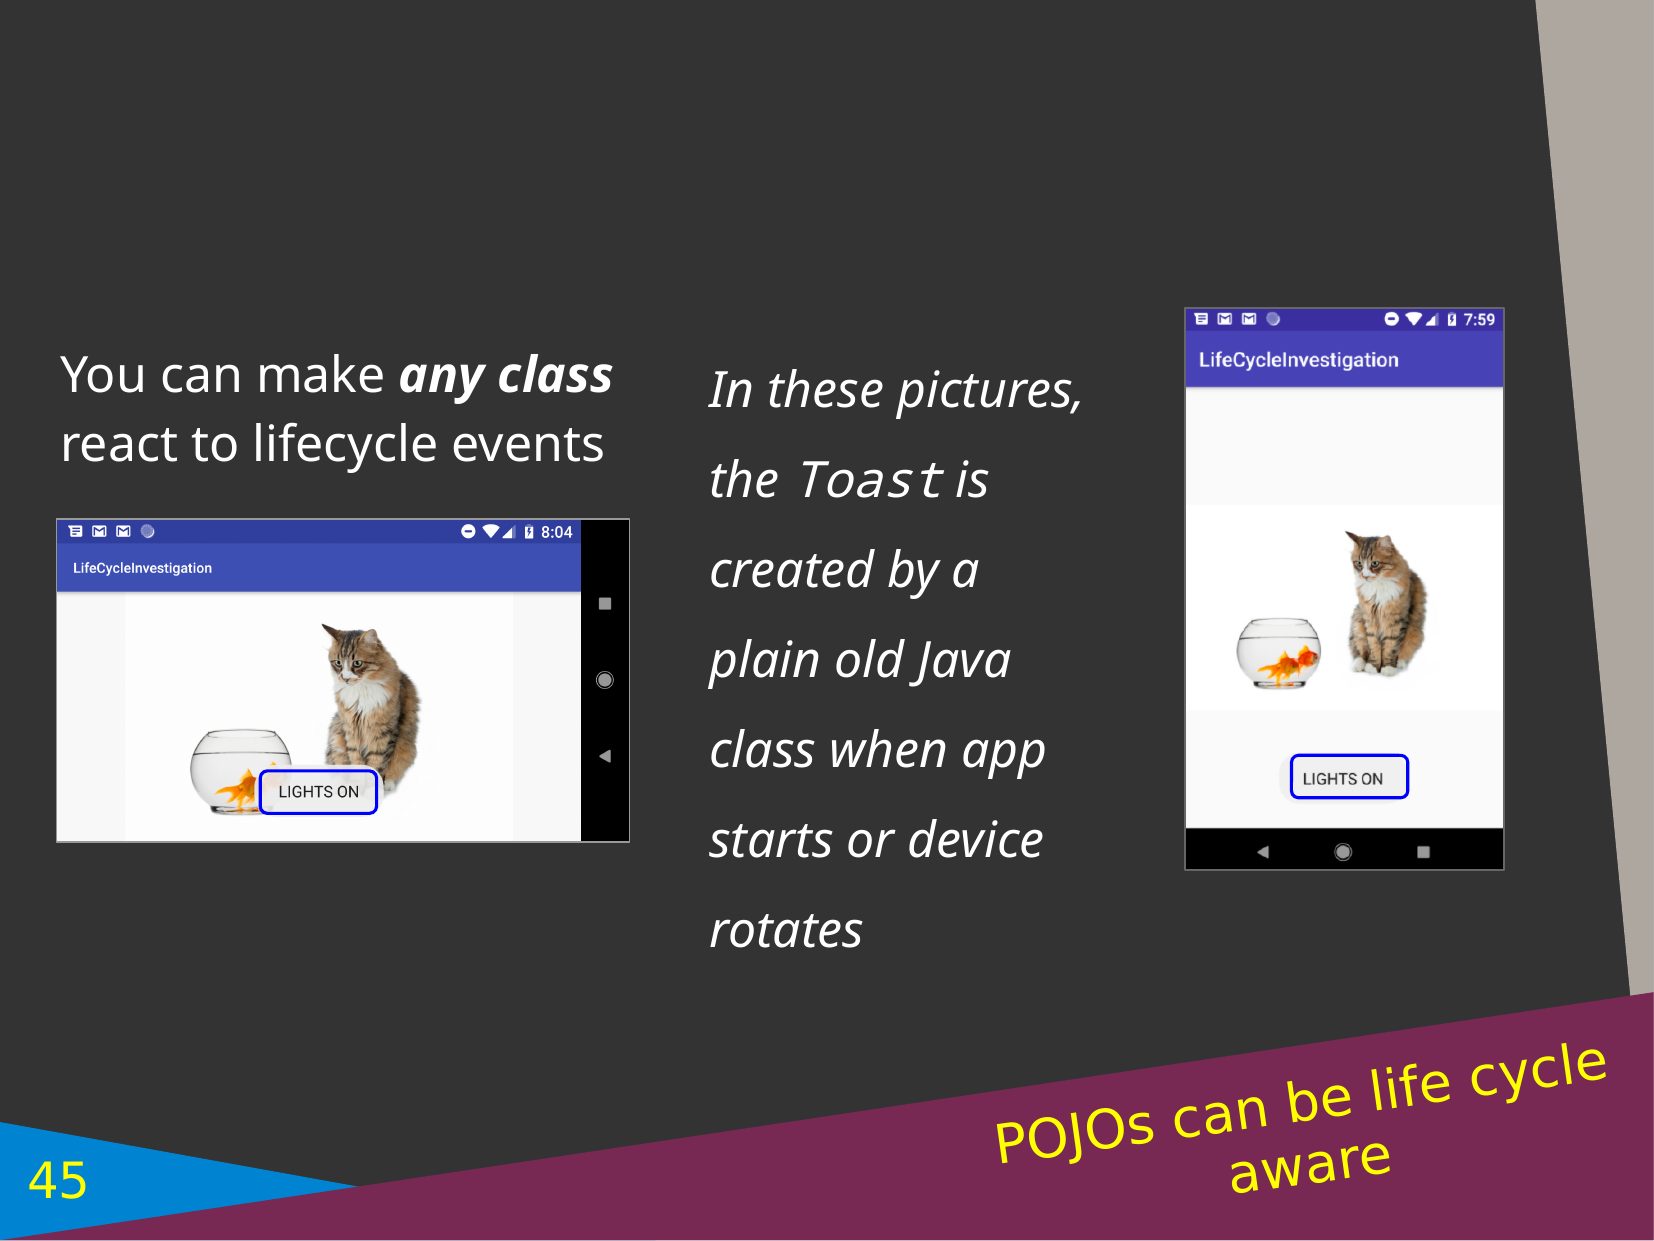

In these pictures, the Toast is created by a plain old Java class when app starts or device rotates
You can make any class react to lifecycle events
# POJOs can be life cycle aware
45